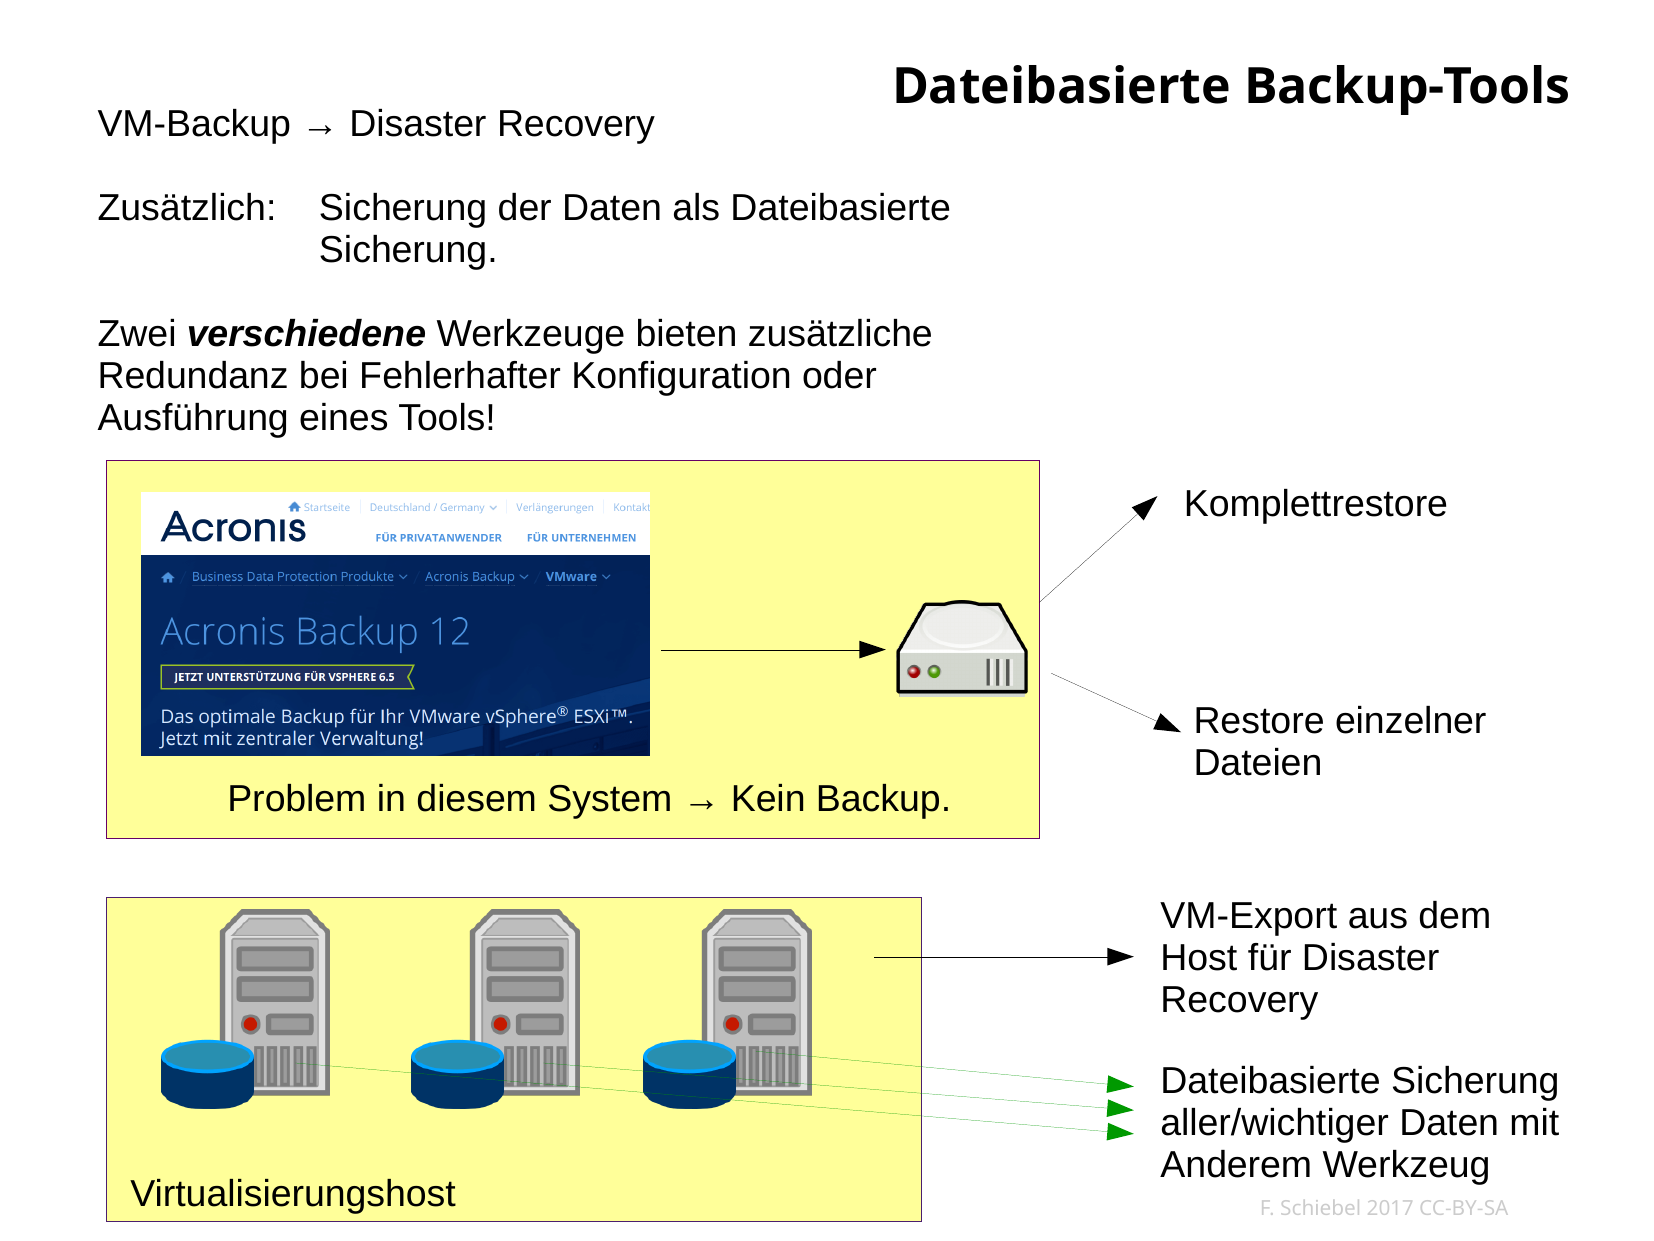

# Dateibasierte Backup-Tools
VM-Backup → Disaster Recovery
Zusätzlich: 	Sicherung der Daten als Dateibasierte 				Sicherung.
Zwei verschiedene Werkzeuge bieten zusätzliche Redundanz bei Fehlerhafter Konfiguration oder Ausführung eines Tools!
Komplettrestore
Restore einzelner
Dateien
Problem in diesem System → Kein Backup.
VM-Export aus dem
Host für Disaster
Recovery
Dateibasierte Sicherung
aller/wichtiger Daten mit
Anderem Werkzeug
Virtualisierungshost